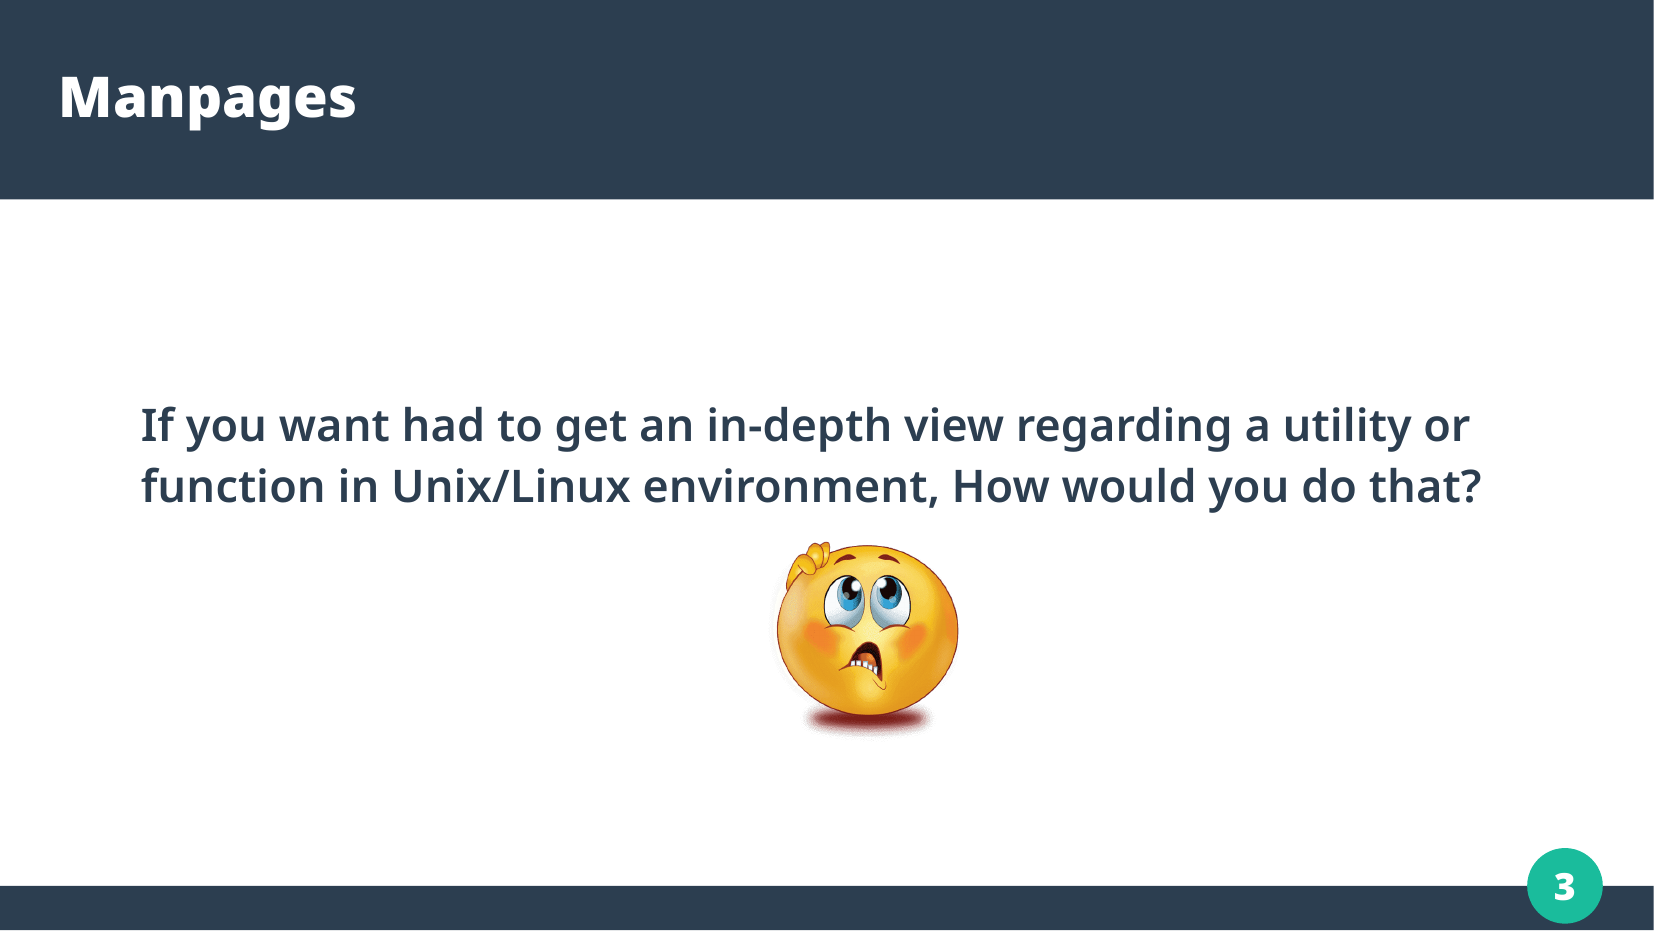

# Manpages
If you want had to get an in-depth view regarding a utility or function in Unix/Linux environment, How would you do that?